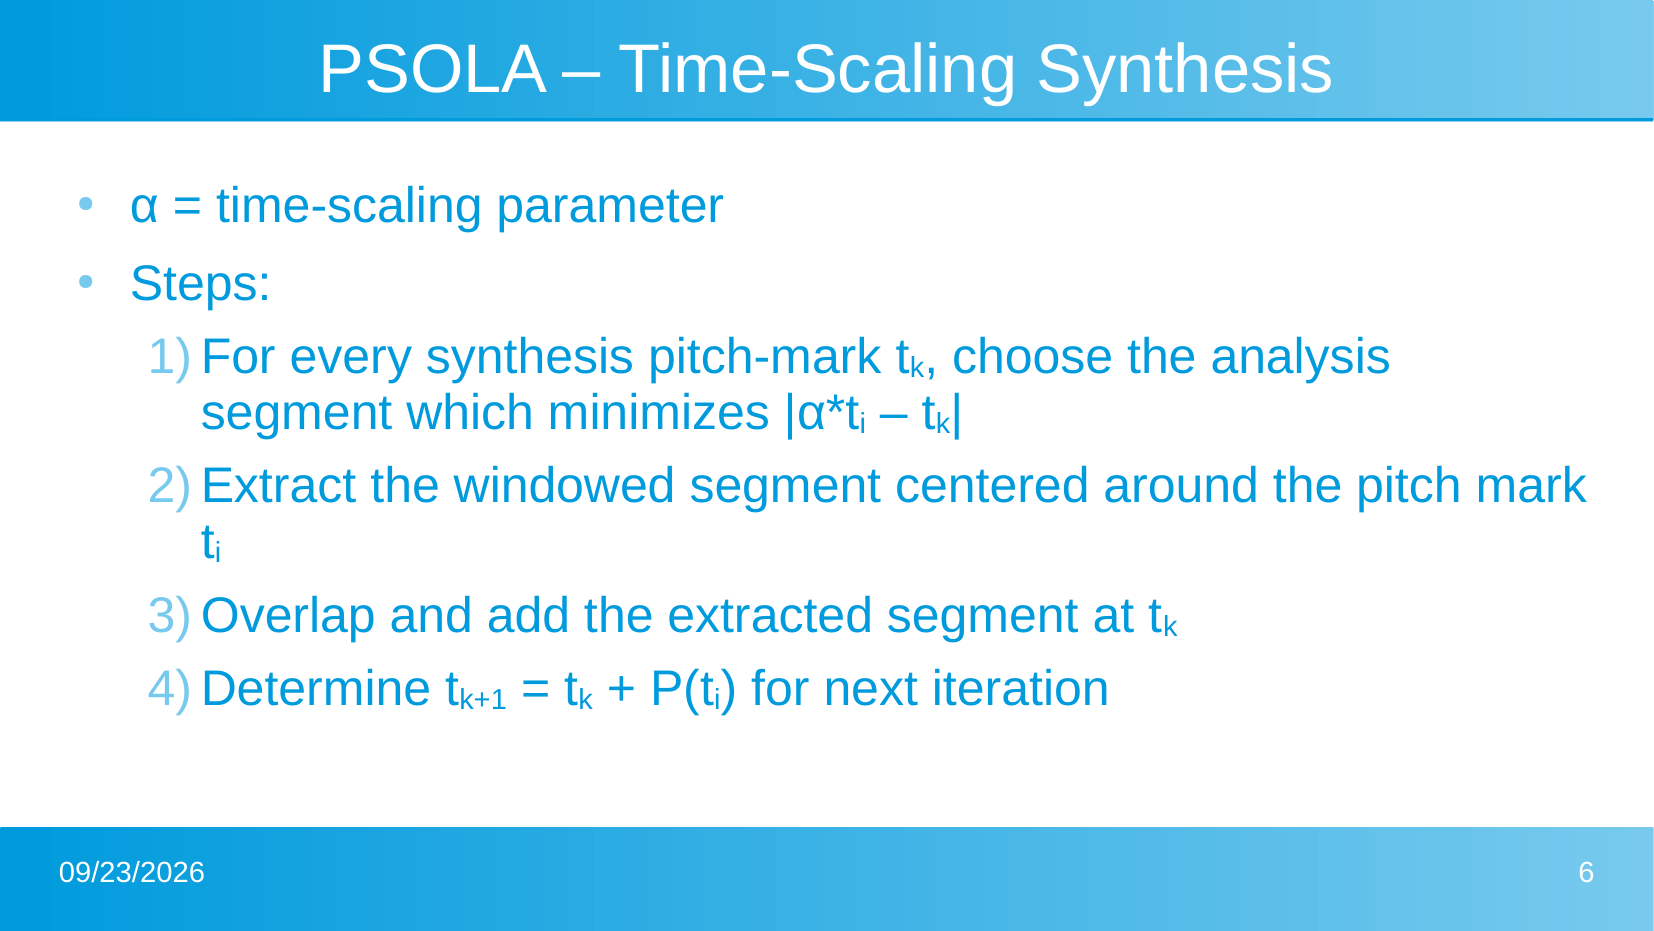

# PSOLA – Time-Scaling Synthesis
α = time-scaling parameter
Steps:
For every synthesis pitch-mark tk, choose the analysis segment which minimizes |α*ti – tk|
Extract the windowed segment centered around the pitch mark ti
Overlap and add the extracted segment at tk
Determine tk+1 = tk + P(ti) for next iteration
6